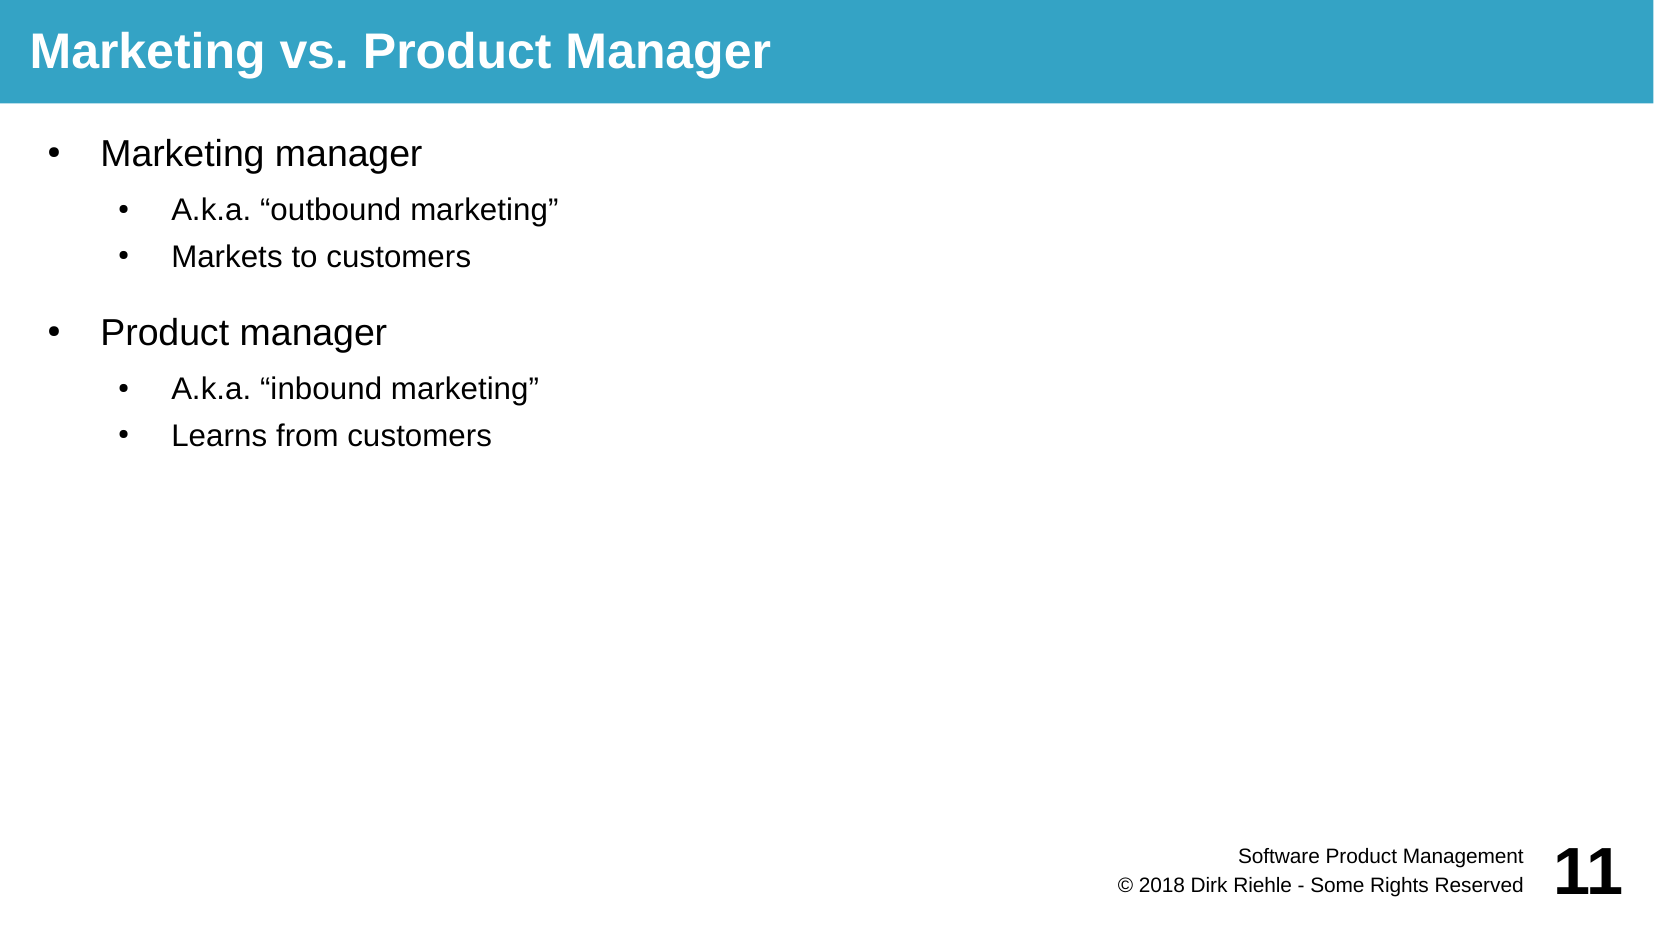

# Marketing vs. Product Manager
Marketing manager
A.k.a. “outbound marketing”
Markets to customers
Product manager
A.k.a. “inbound marketing”
Learns from customers
Software Product Management
11
© 2018 Dirk Riehle - Some Rights Reserved